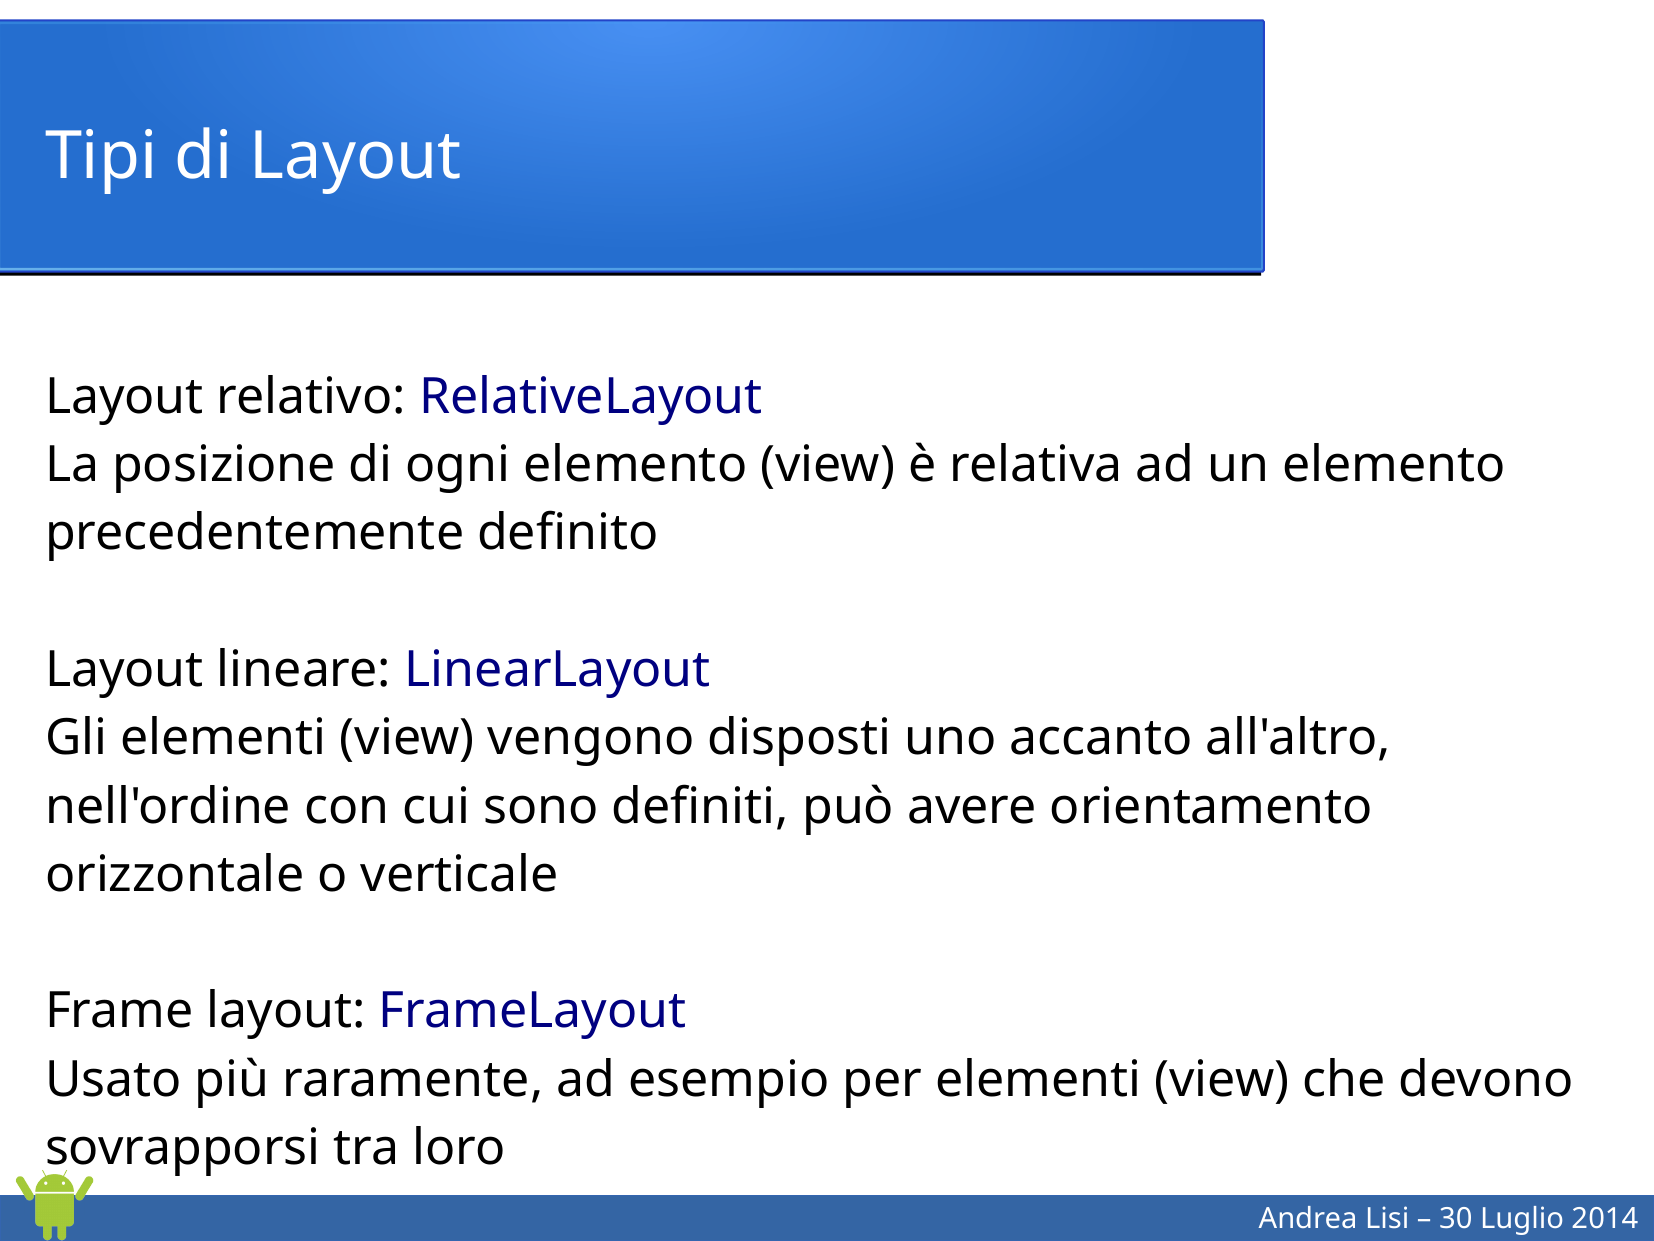

# Tipi di Layout
Layout relativo: RelativeLayout
La posizione di ogni elemento (view) è relativa ad un elemento precedentemente definito
Layout lineare: LinearLayout
Gli elementi (view) vengono disposti uno accanto all'altro, nell'ordine con cui sono definiti, può avere orientamento orizzontale o verticale
Frame layout: FrameLayout
Usato più raramente, ad esempio per elementi (view) che devono sovrapporsi tra loro
Andrea Lisi – 30 Luglio 2014